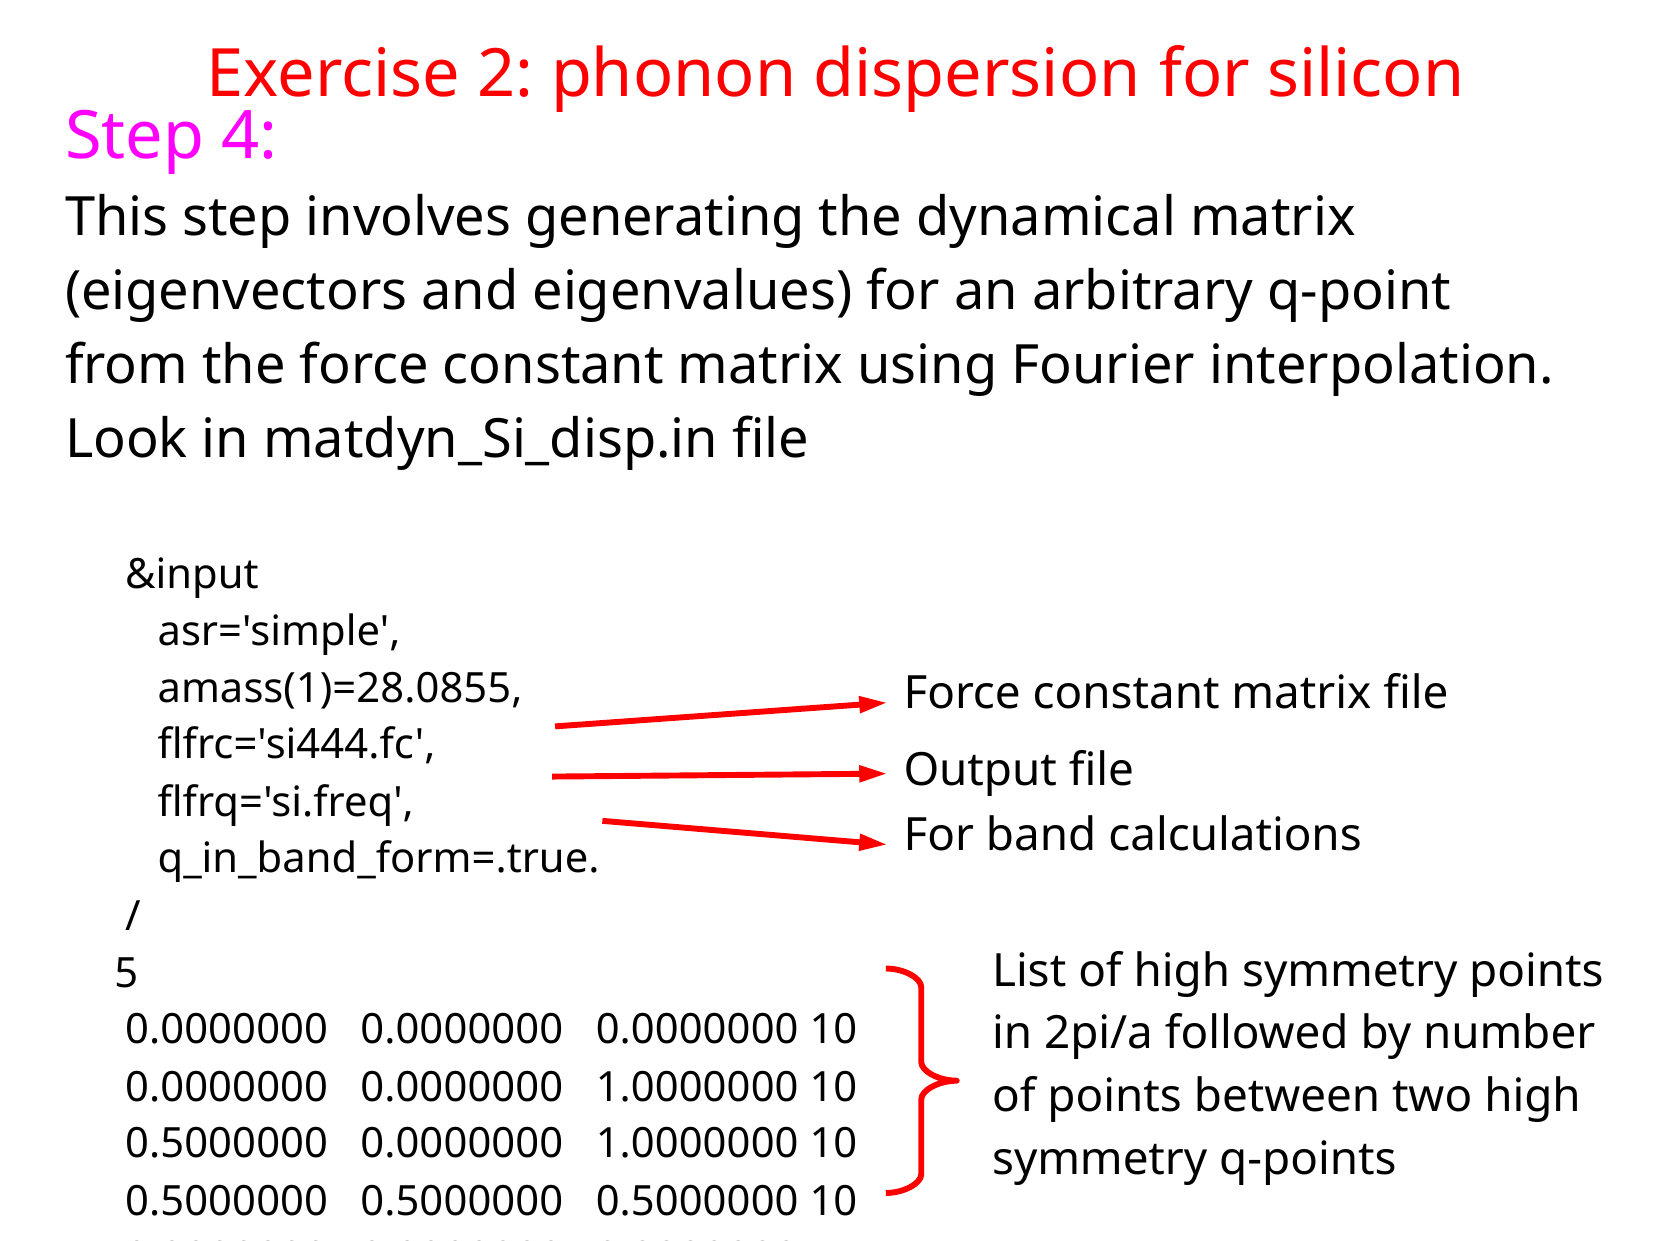

# Exercise 2: phonon dispersion for silicon
Step 4:
This step involves generating the dynamical matrix (eigenvectors and eigenvalues) for an arbitrary q-point from the force constant matrix using Fourier interpolation.
Look in matdyn_Si_disp.in file
 &input
 asr='simple',
 amass(1)=28.0855,
 flfrc='si444.fc',
 flfrq='si.freq',
 q_in_band_form=.true.
 /
5
 0.0000000 0.0000000 0.0000000 10
 0.0000000 0.0000000 1.0000000 10
 0.5000000 0.0000000 1.0000000 10
 0.5000000 0.5000000 0.5000000 10
 0.0000000 0.0000000 0.0000000 1
Force constant matrix file
Output file
For band calculations
List of high symmetry points in 2pi/a followed by number of points between two high symmetry q-points